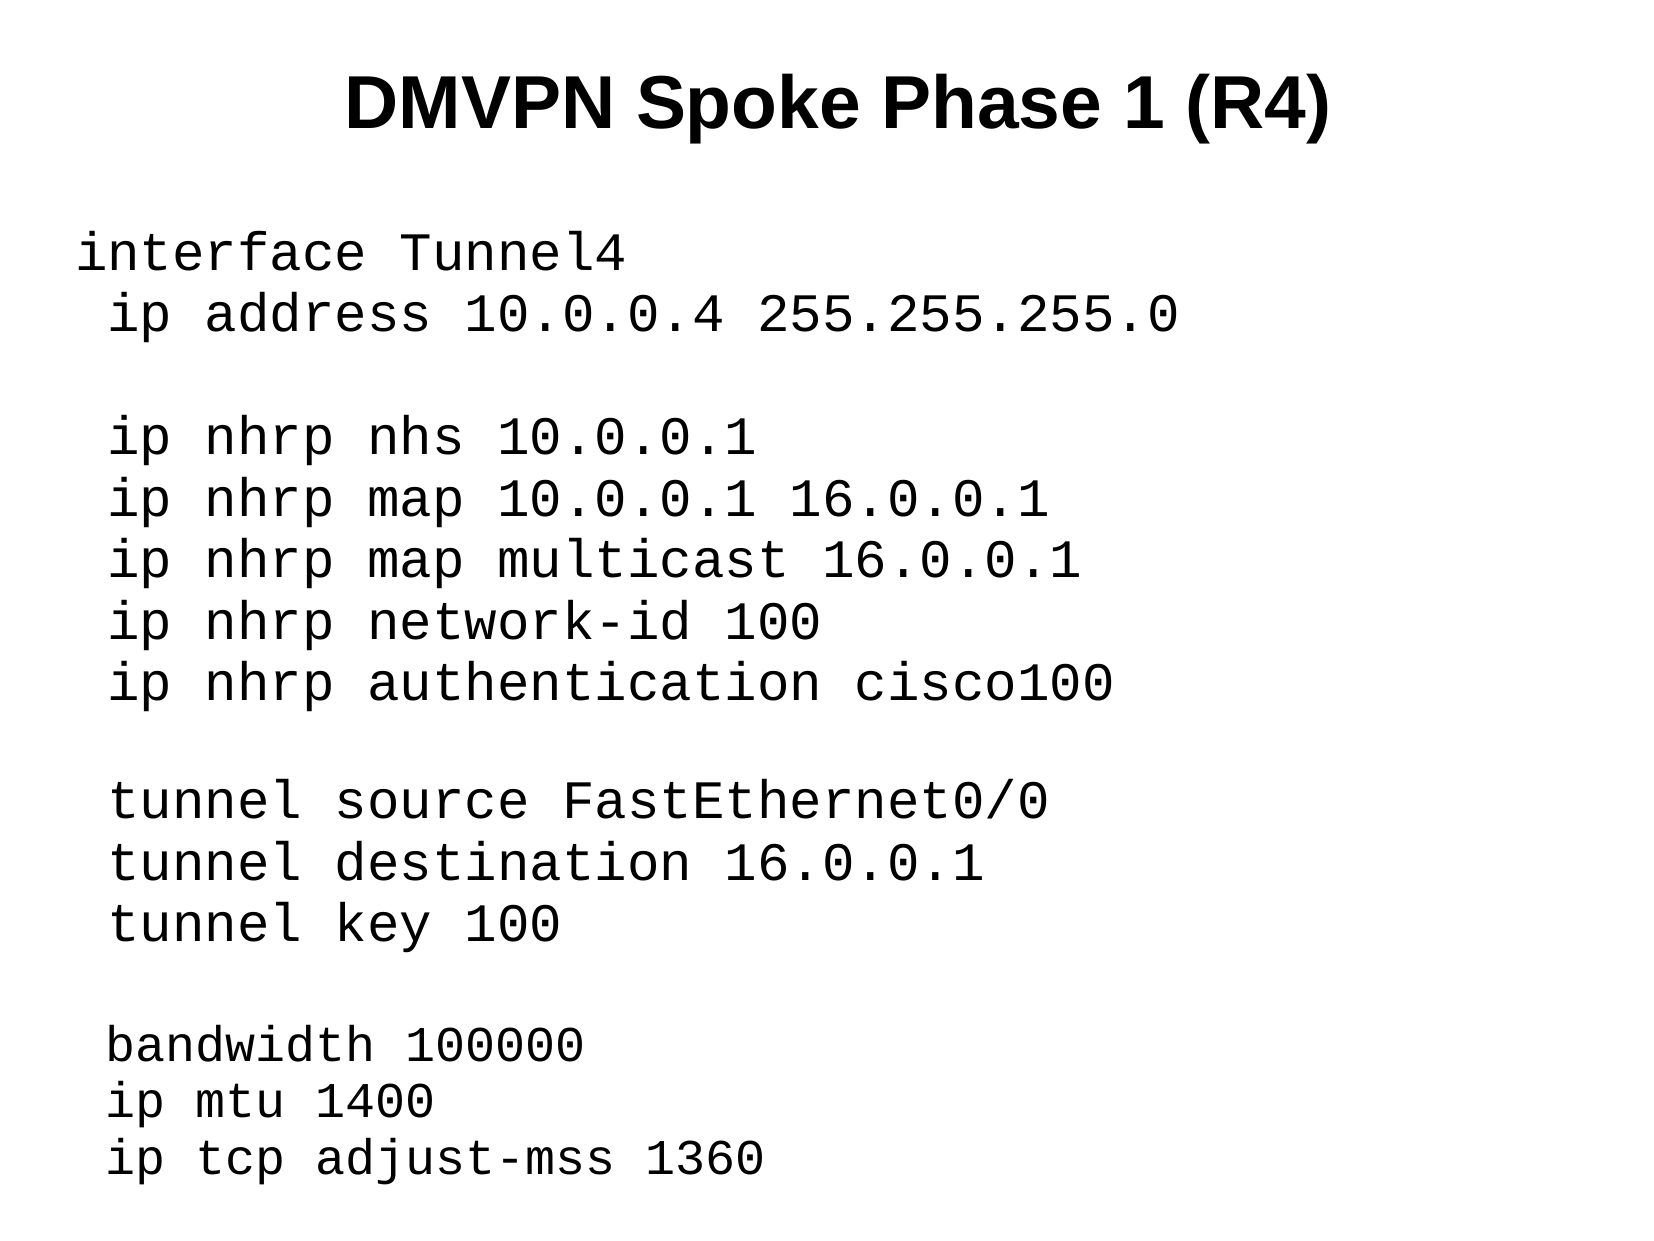

DMVPN Spoke Phase 1 (R4)
# interface Tunnel4
 ip address 10.0.0.4 255.255.255.0
 ip nhrp nhs 10.0.0.1
 ip nhrp map 10.0.0.1 16.0.0.1
 ip nhrp map multicast 16.0.0.1
 ip nhrp network-id 100
 ip nhrp authentication cisco100
 tunnel source FastEthernet0/0
 tunnel destination 16.0.0.1
 tunnel key 100
 bandwidth 100000
 ip mtu 1400
 ip tcp adjust-mss 1360